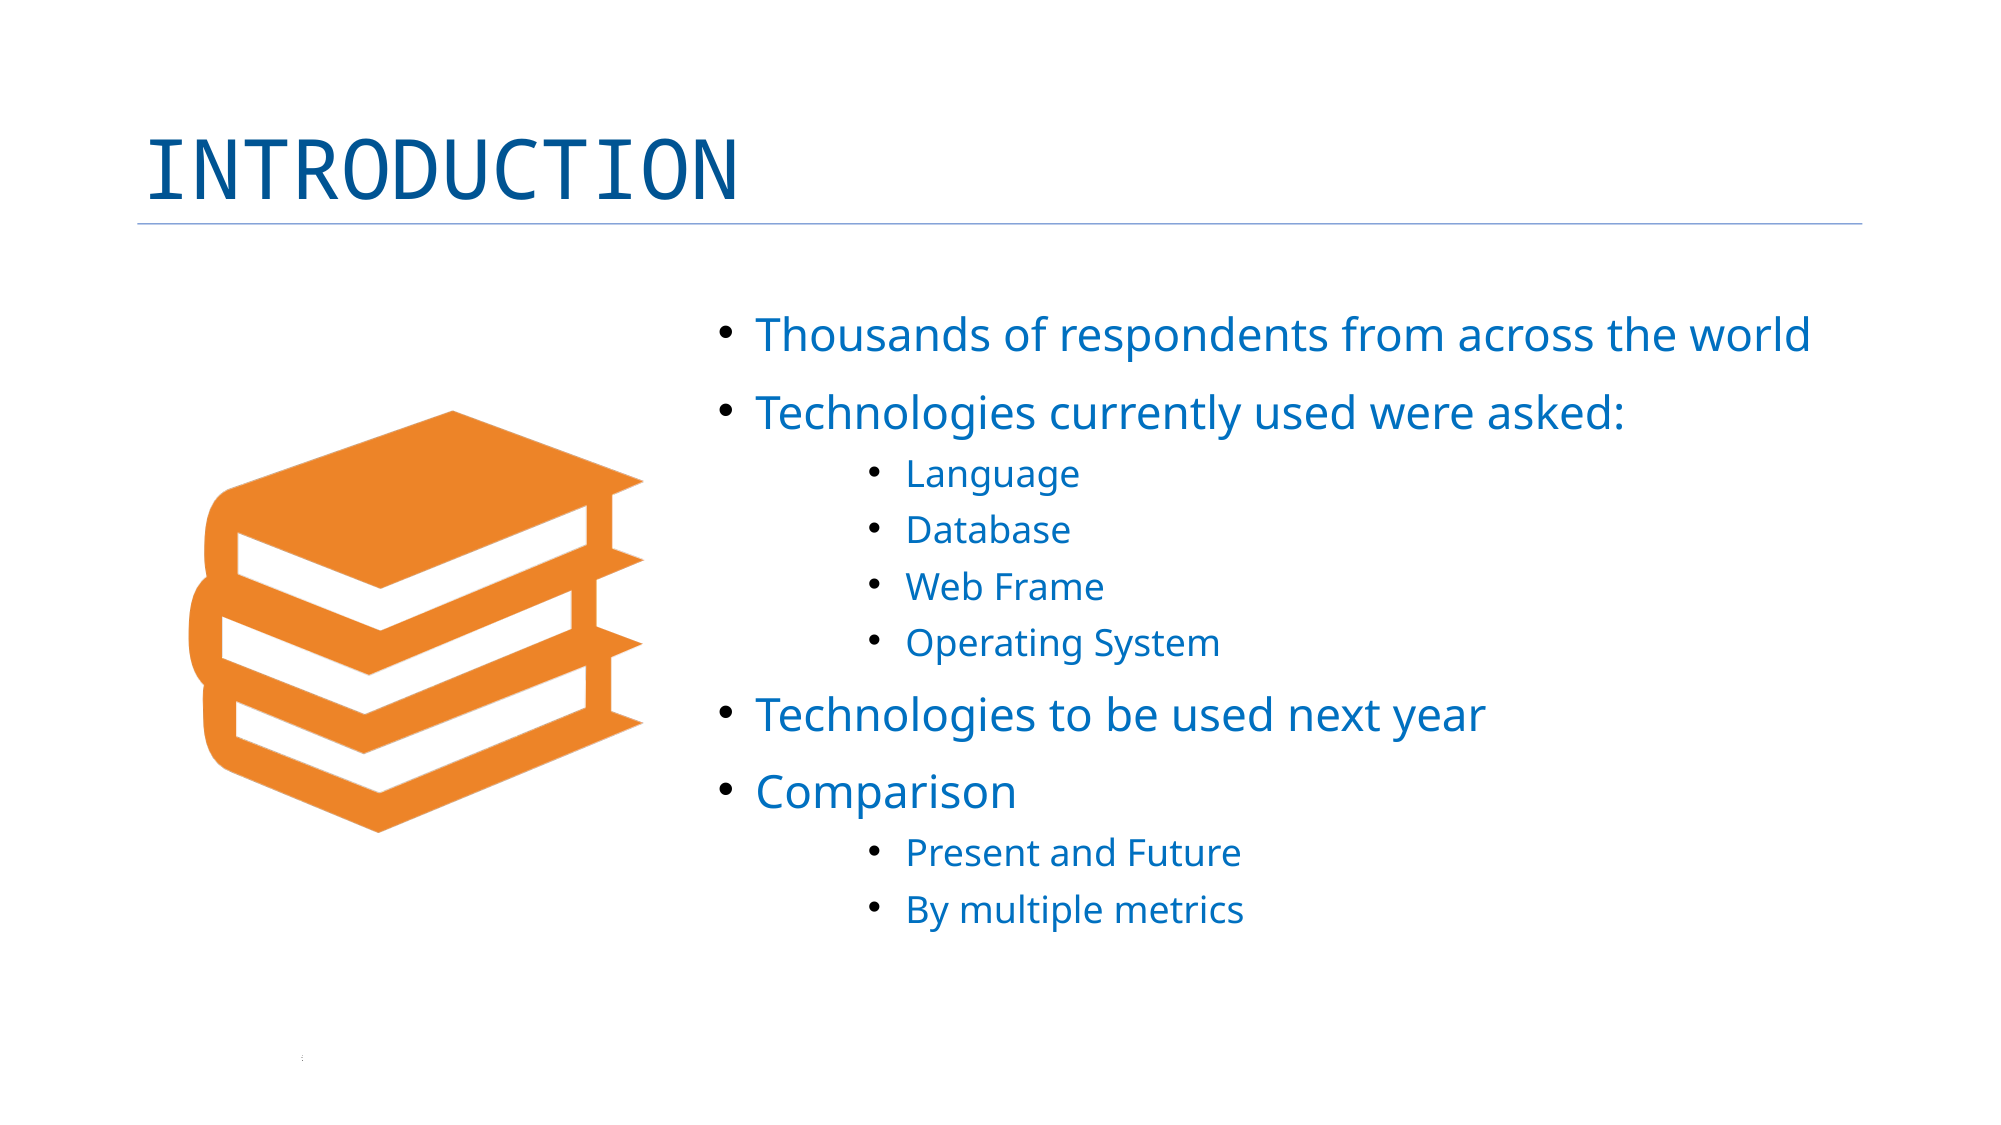

# INTRODUCTION
Thousands of respondents from across the world
Technologies currently used were asked:
Language
Database
Web Frame
Operating System
Technologies to be used next year
Comparison
Present and Future
By multiple metrics